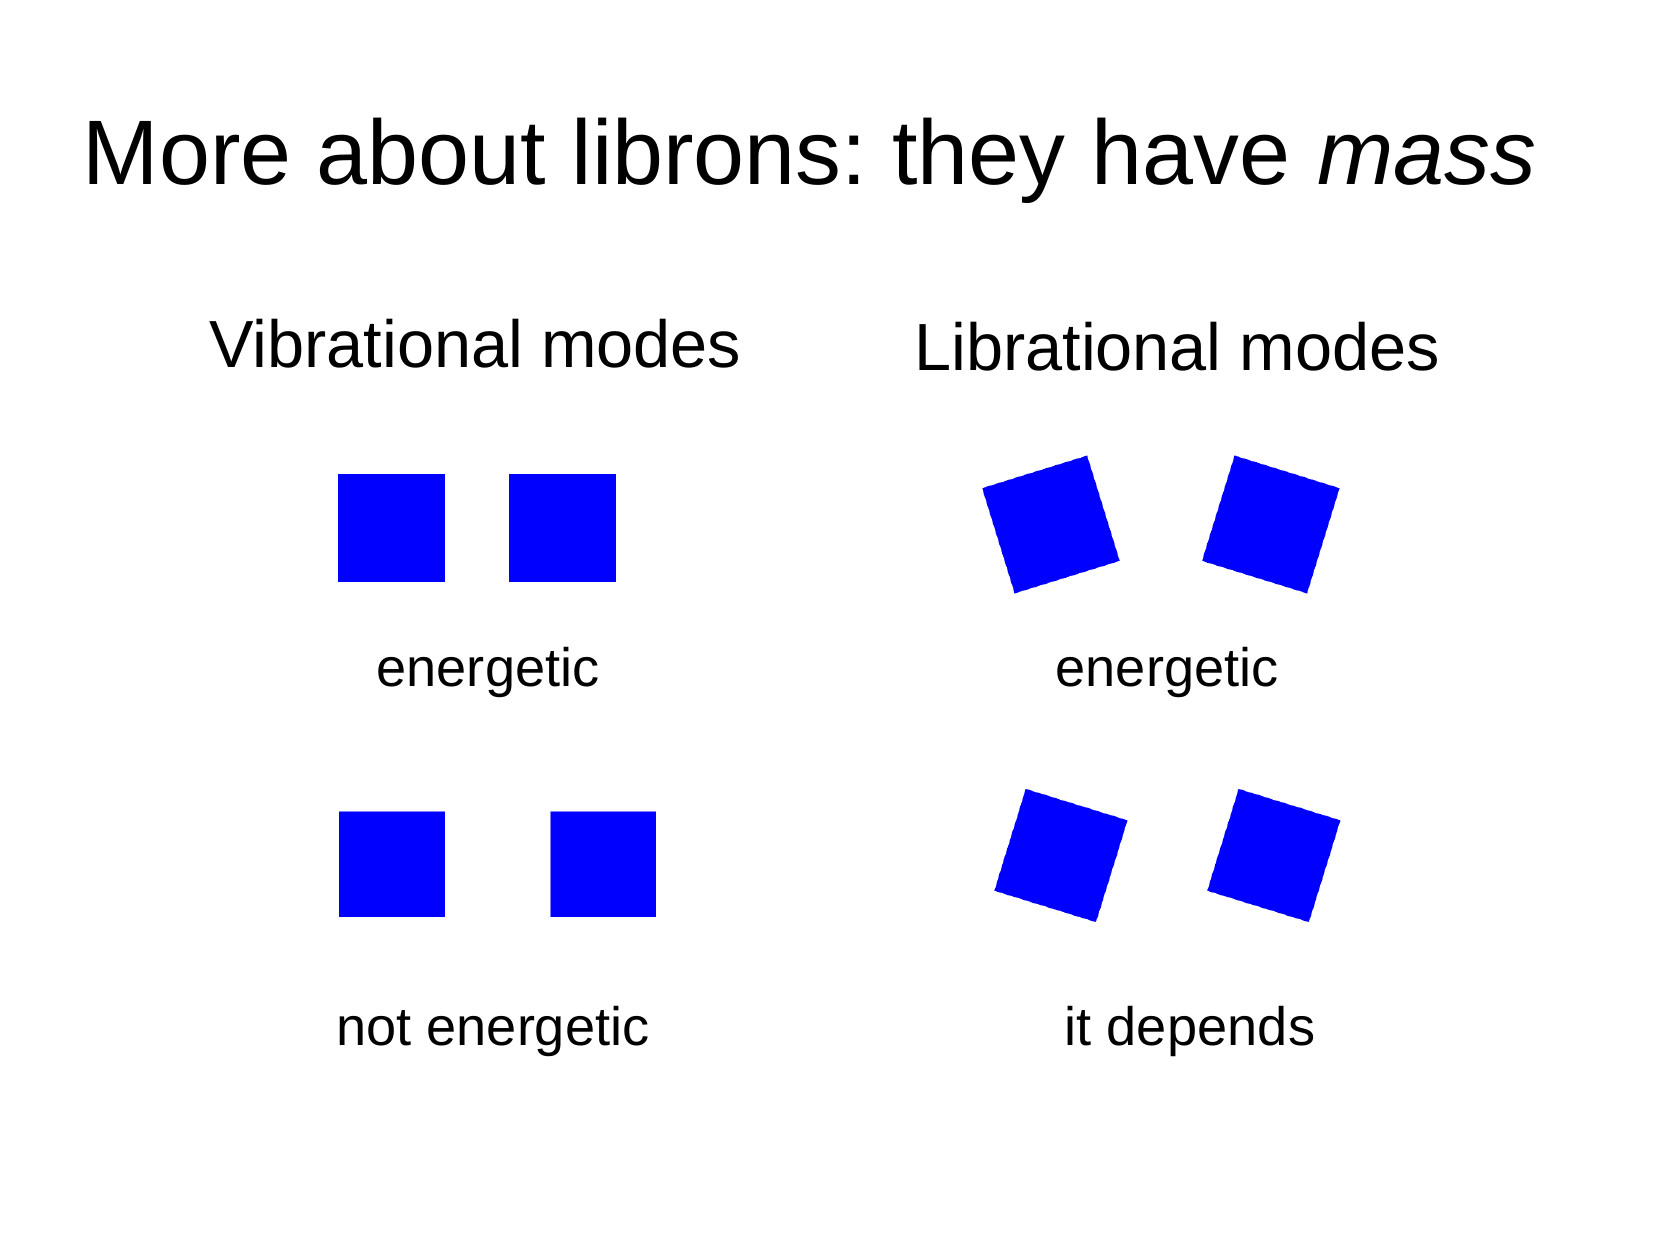

# More about librons: they have mass
Vibrational modes
Librational modes
energetic
energetic
not energetic
it depends